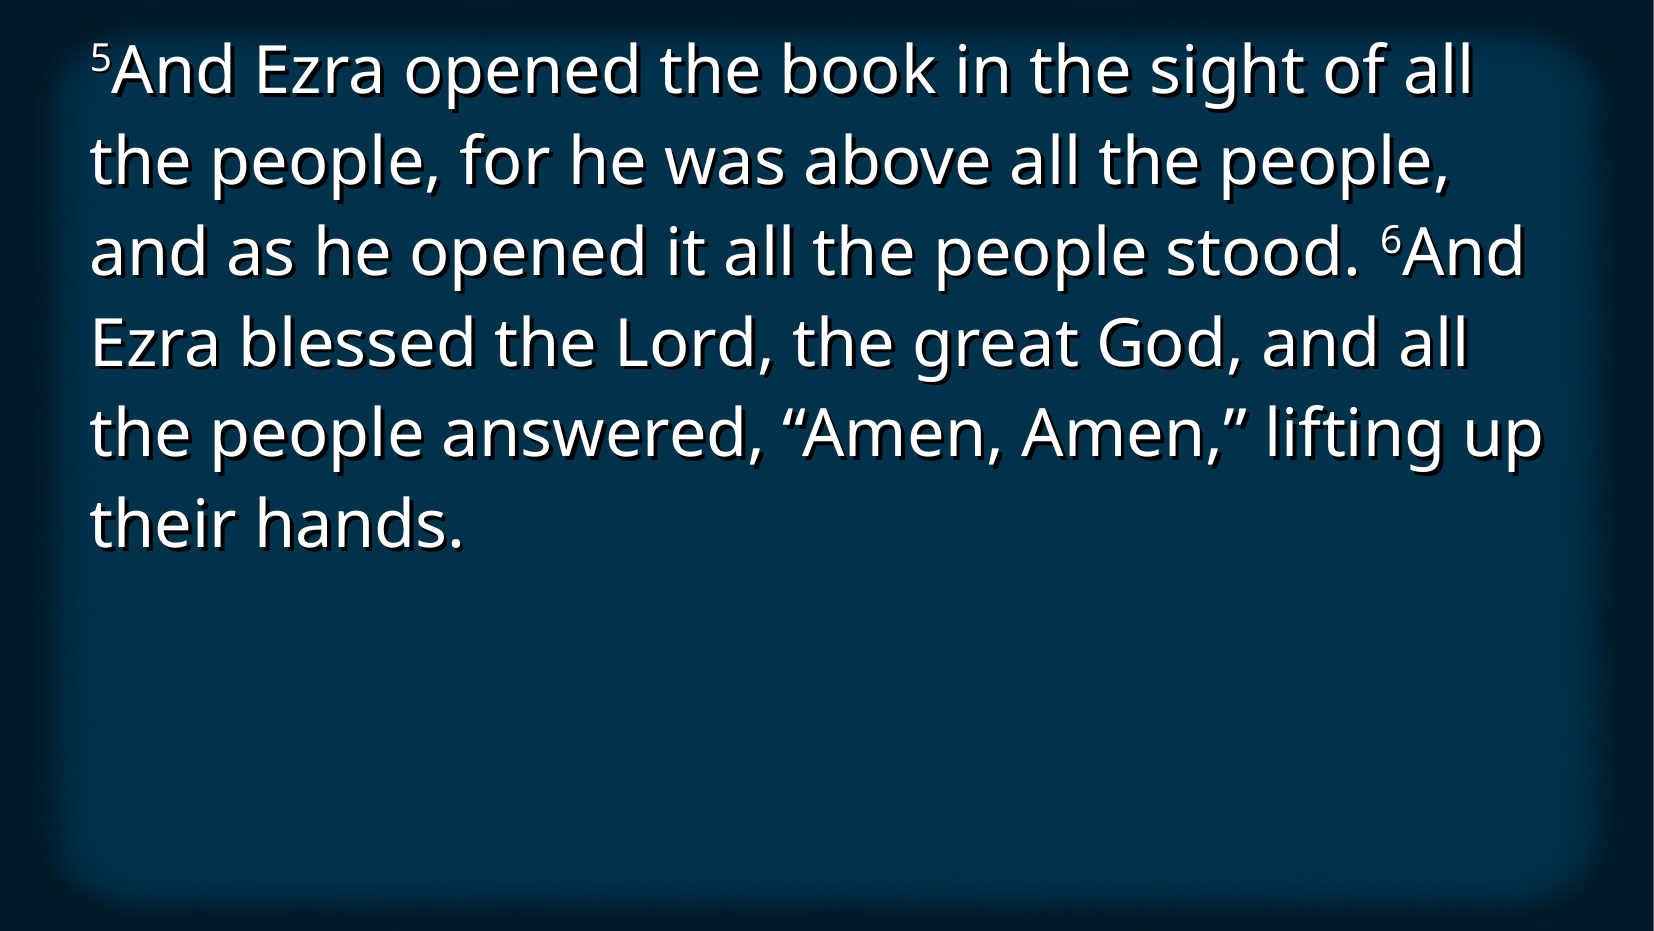

5And Ezra opened the book in the sight of all the people, for he was above all the people, and as he opened it all the people stood. 6And Ezra blessed the Lord, the great God, and all the people answered, “Amen, Amen,” lifting up their hands.